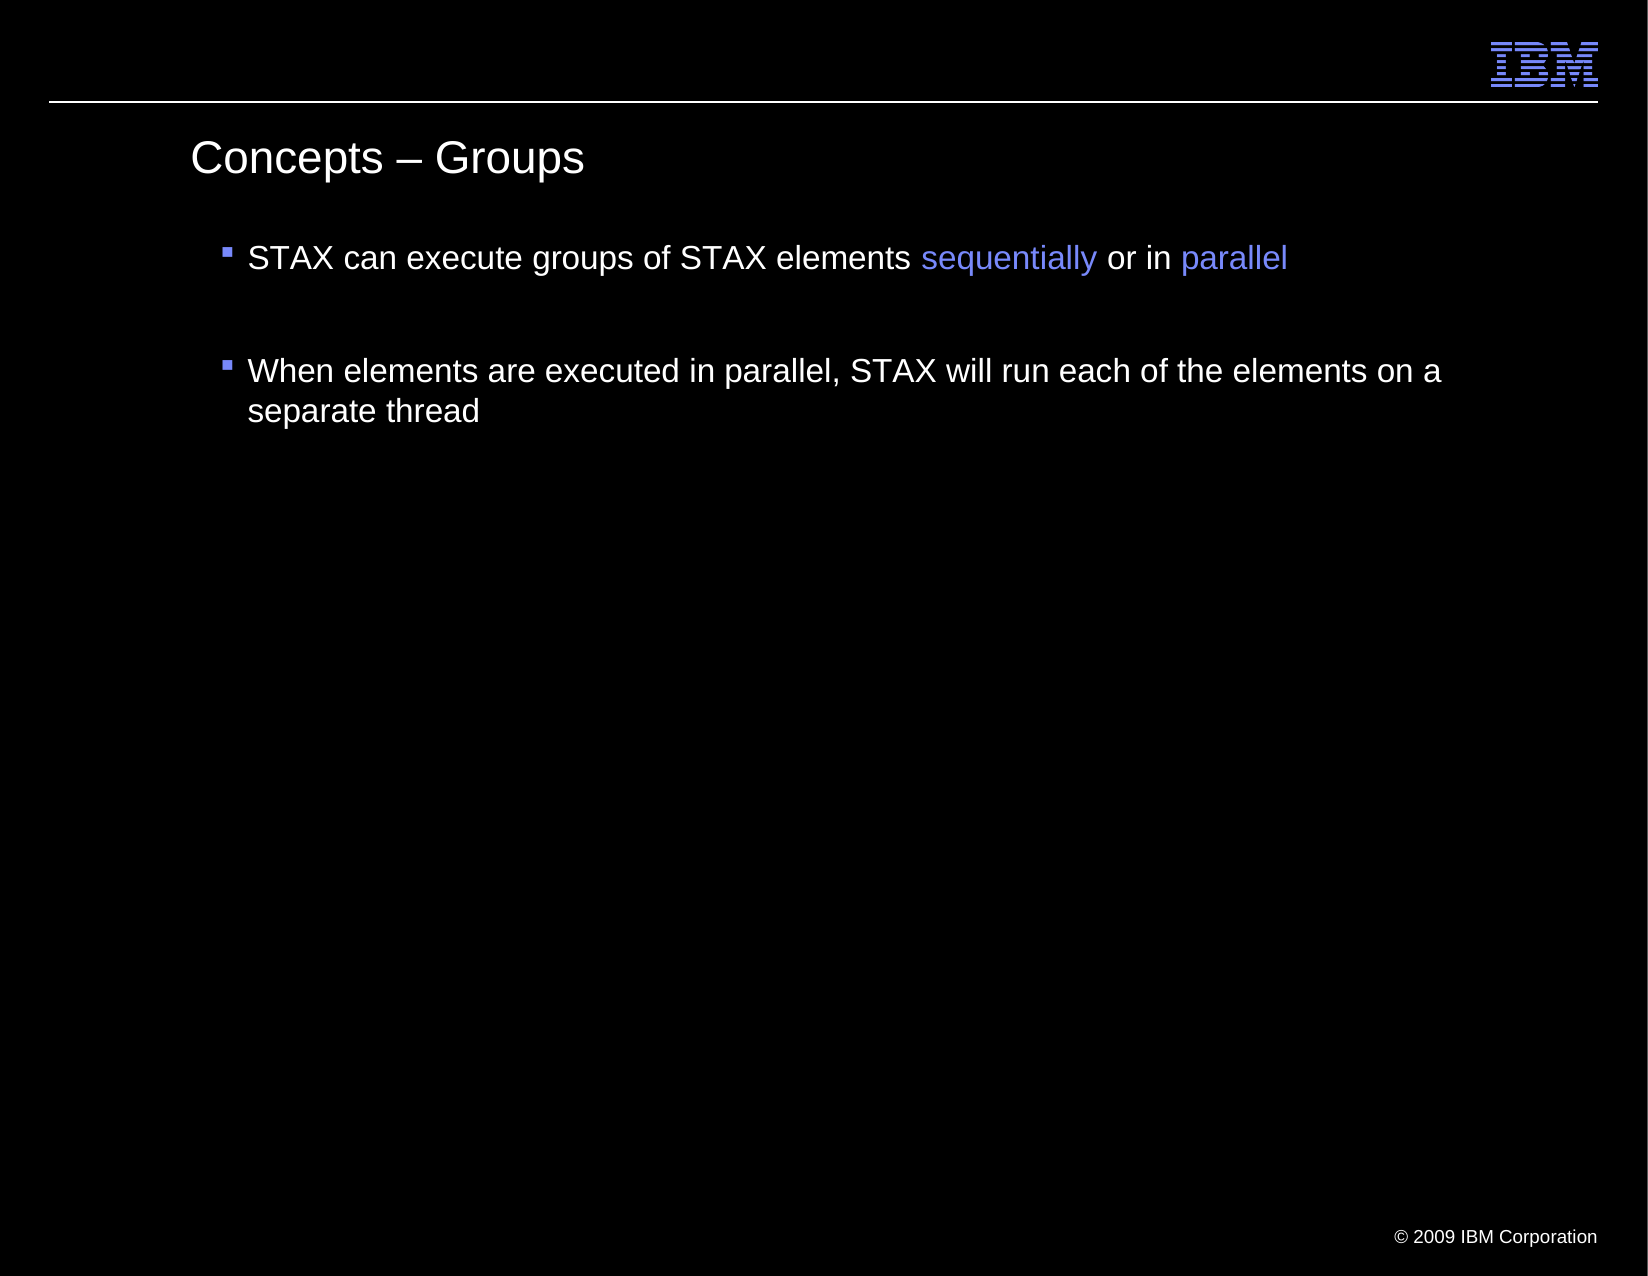

# Concepts – Groups
STAX can execute groups of STAX elements sequentially or in parallel
When elements are executed in parallel, STAX will run each of the elements on a separate thread